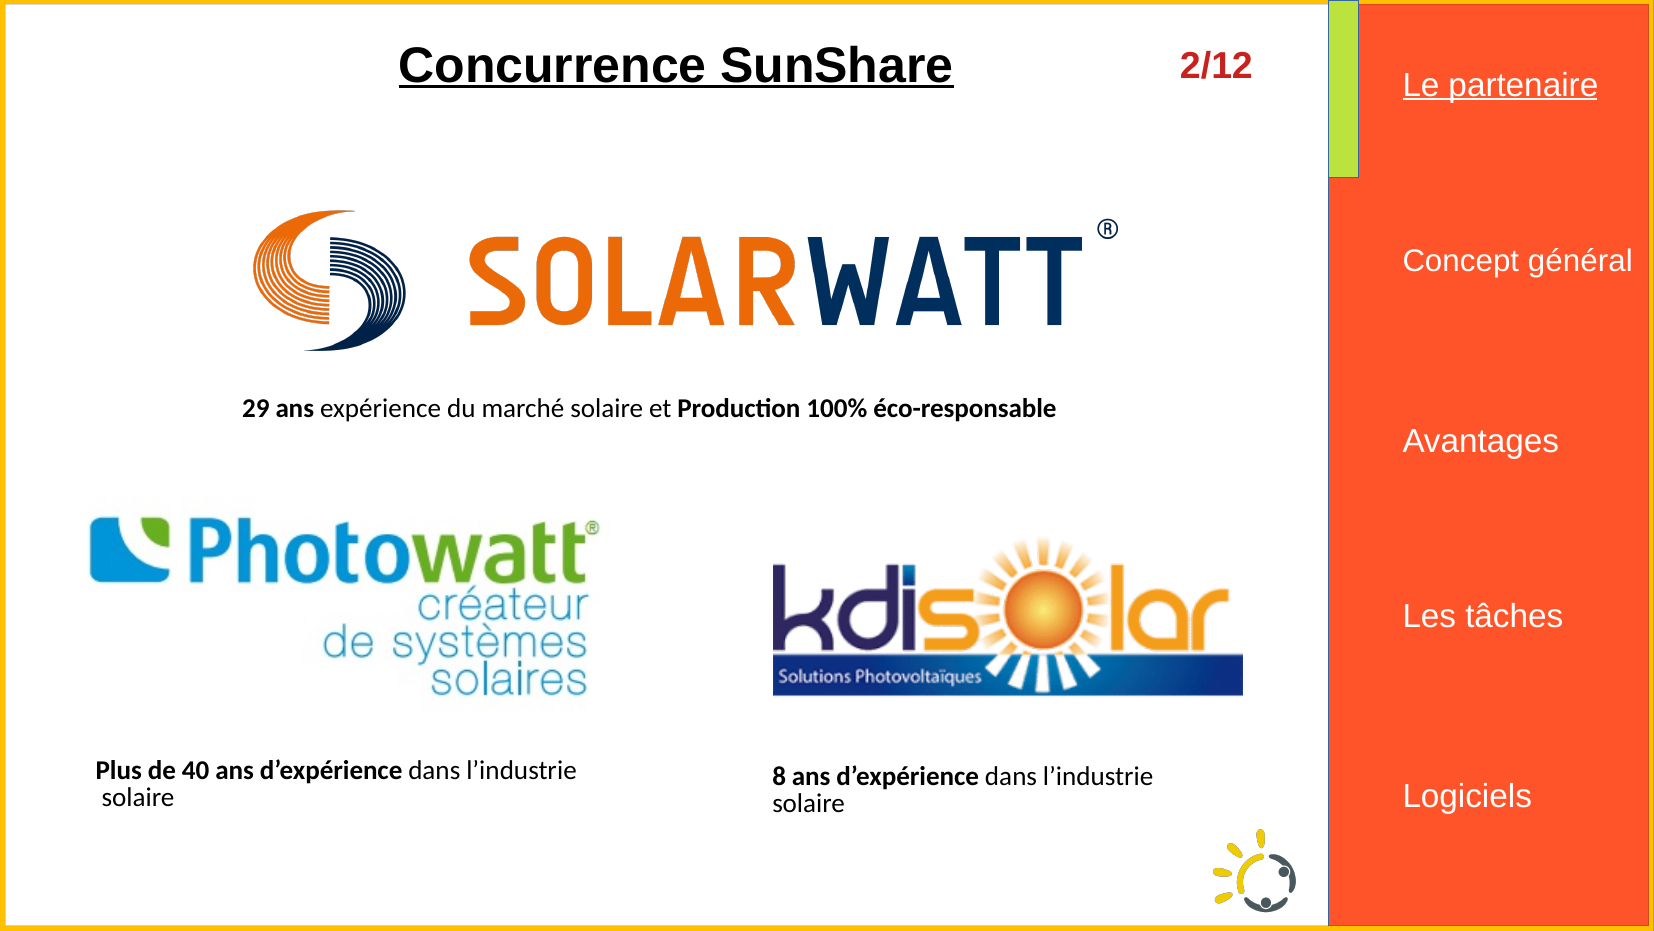

Concurrence SunShare
29 ans expérience du marché solaire et Production 100% éco-responsable
Plus de 40 ans d’expérience dans l’industrie
 solaire
8 ans d’expérience dans l’industrie
solaire